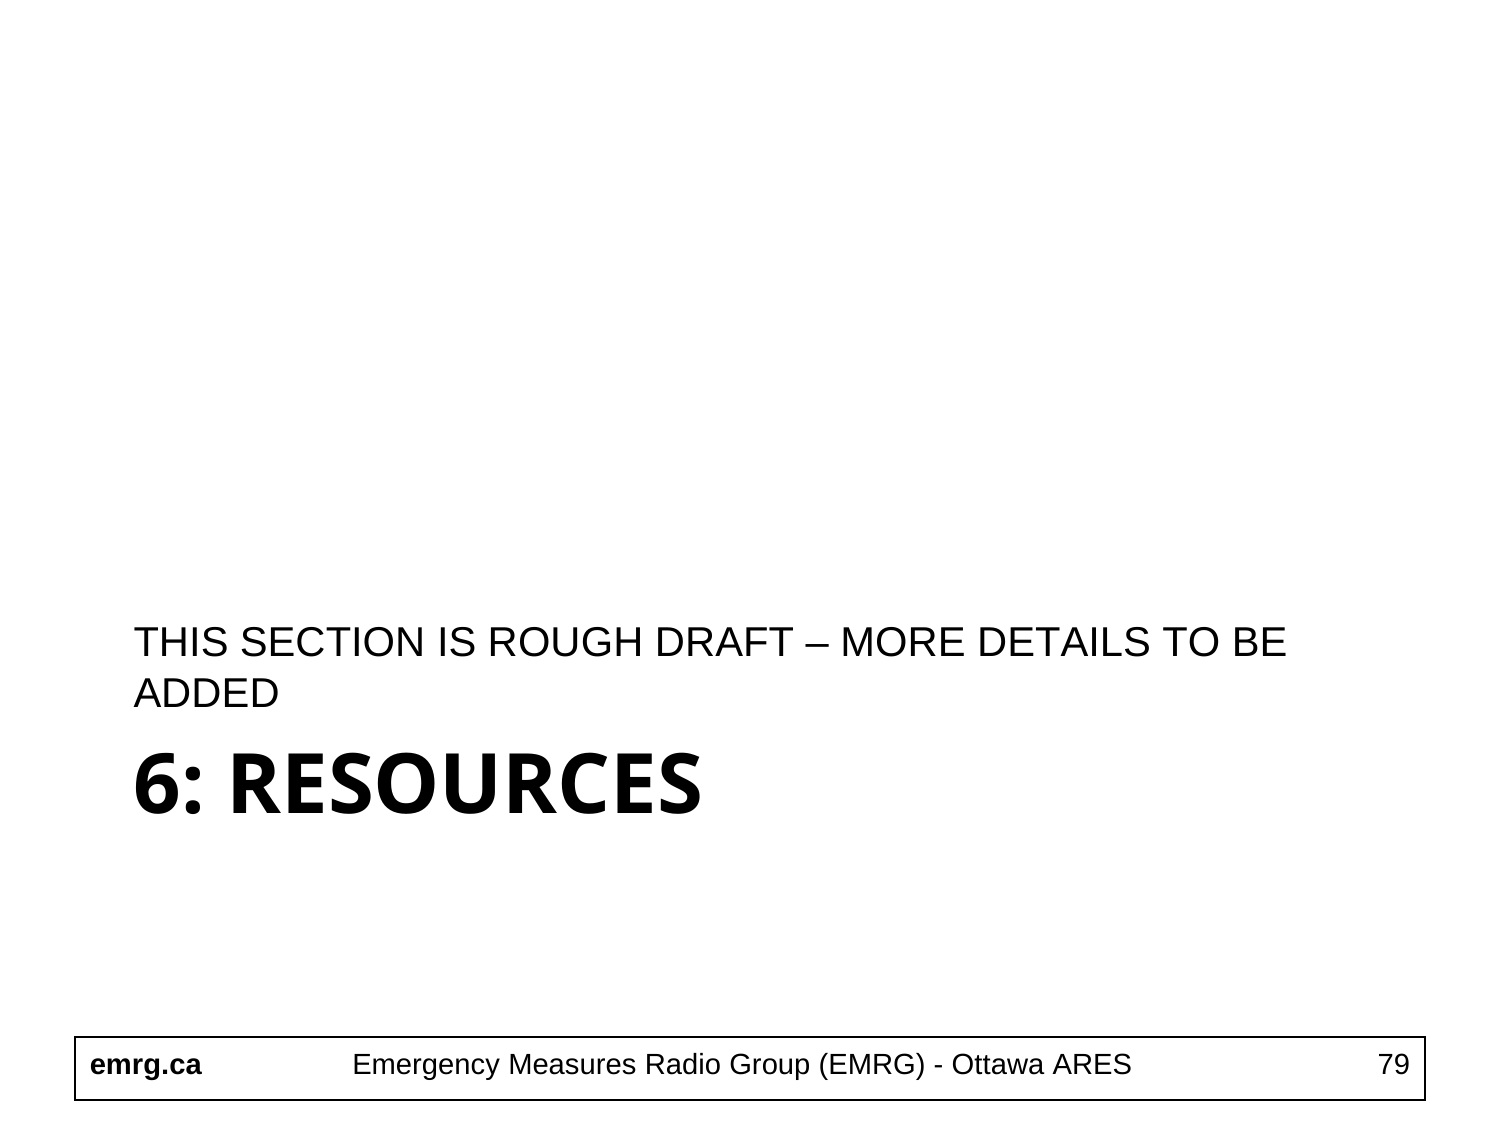

THIS SECTION IS ROUGH DRAFT – MORE DETAILS TO BE ADDED
# 6: RESOURCES
Emergency Measures Radio Group (EMRG) - Ottawa ARES